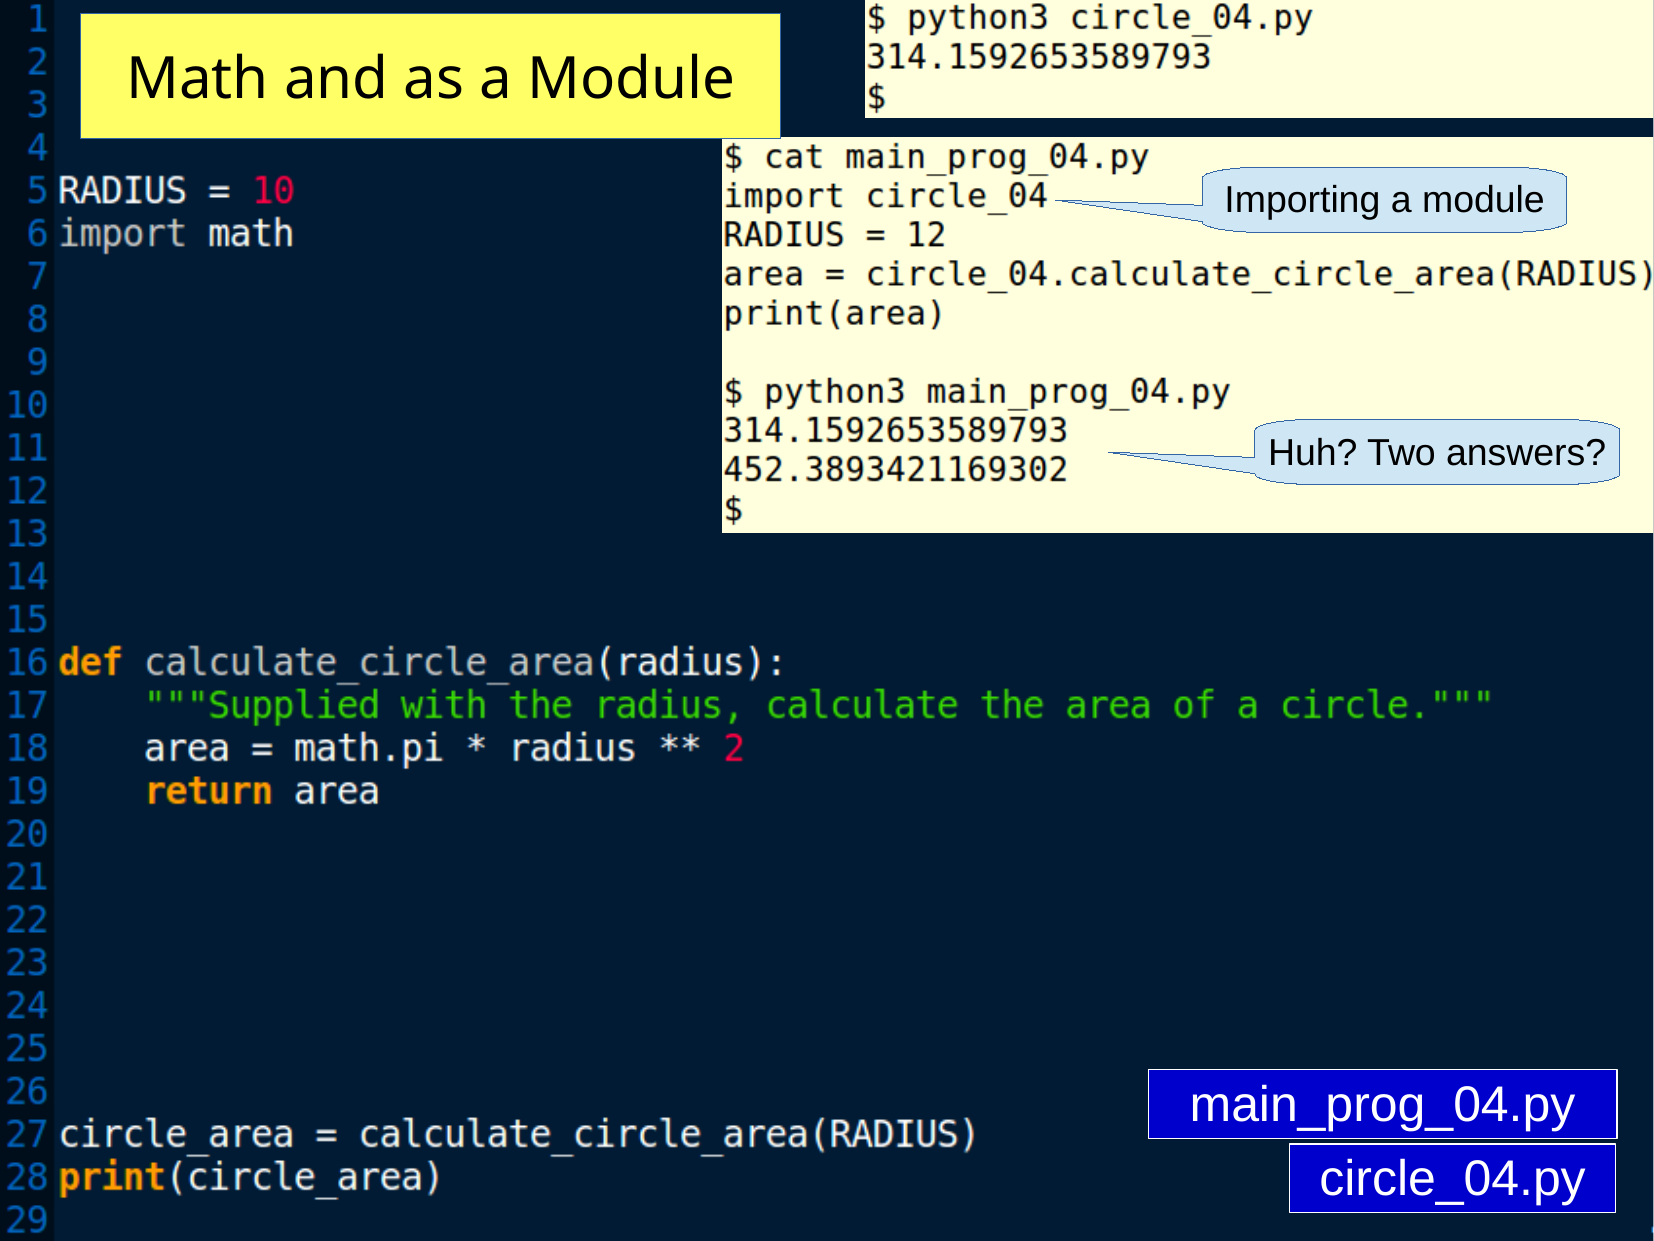

Math and as a Module
Importing a module
Huh? Two answers?
main_prog_04.py
circle_04.py